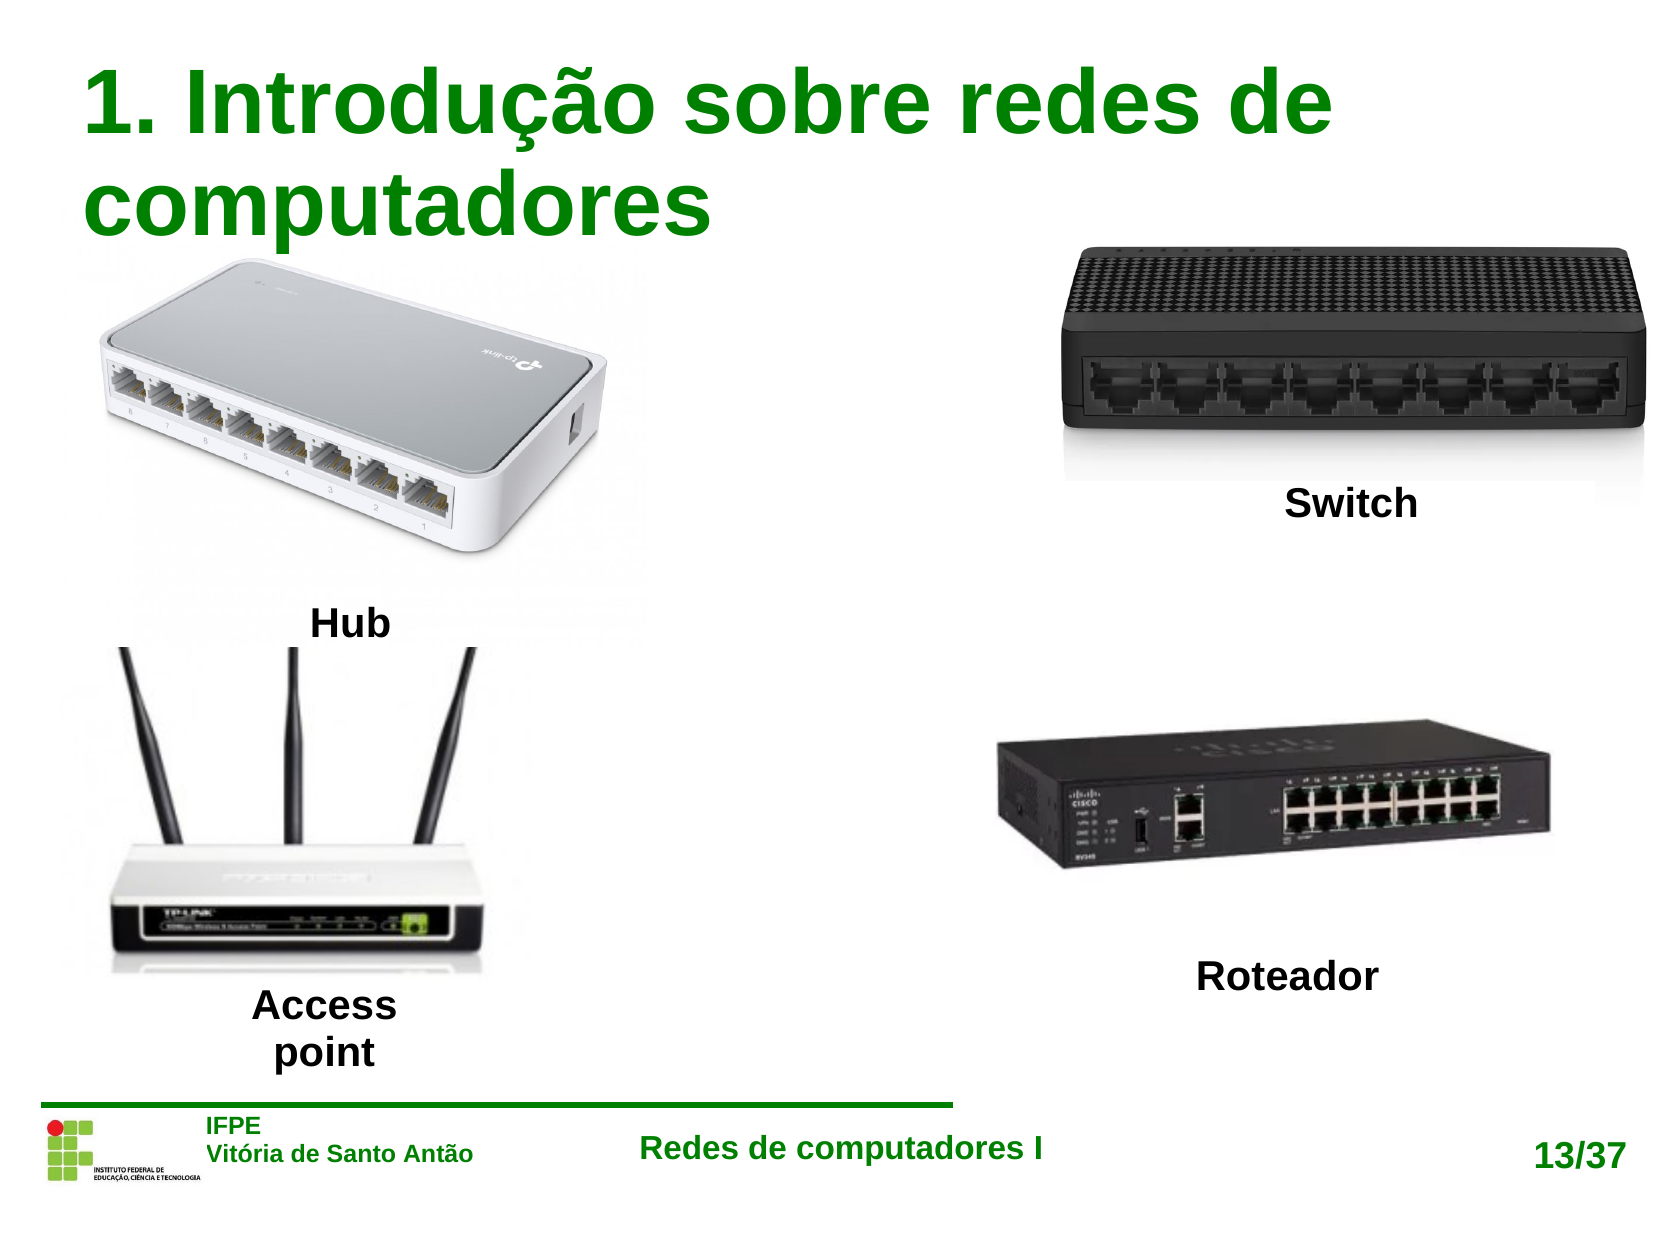

# 1. Introdução sobre redes de computadores
Switch
Hub
Roteador
Access point